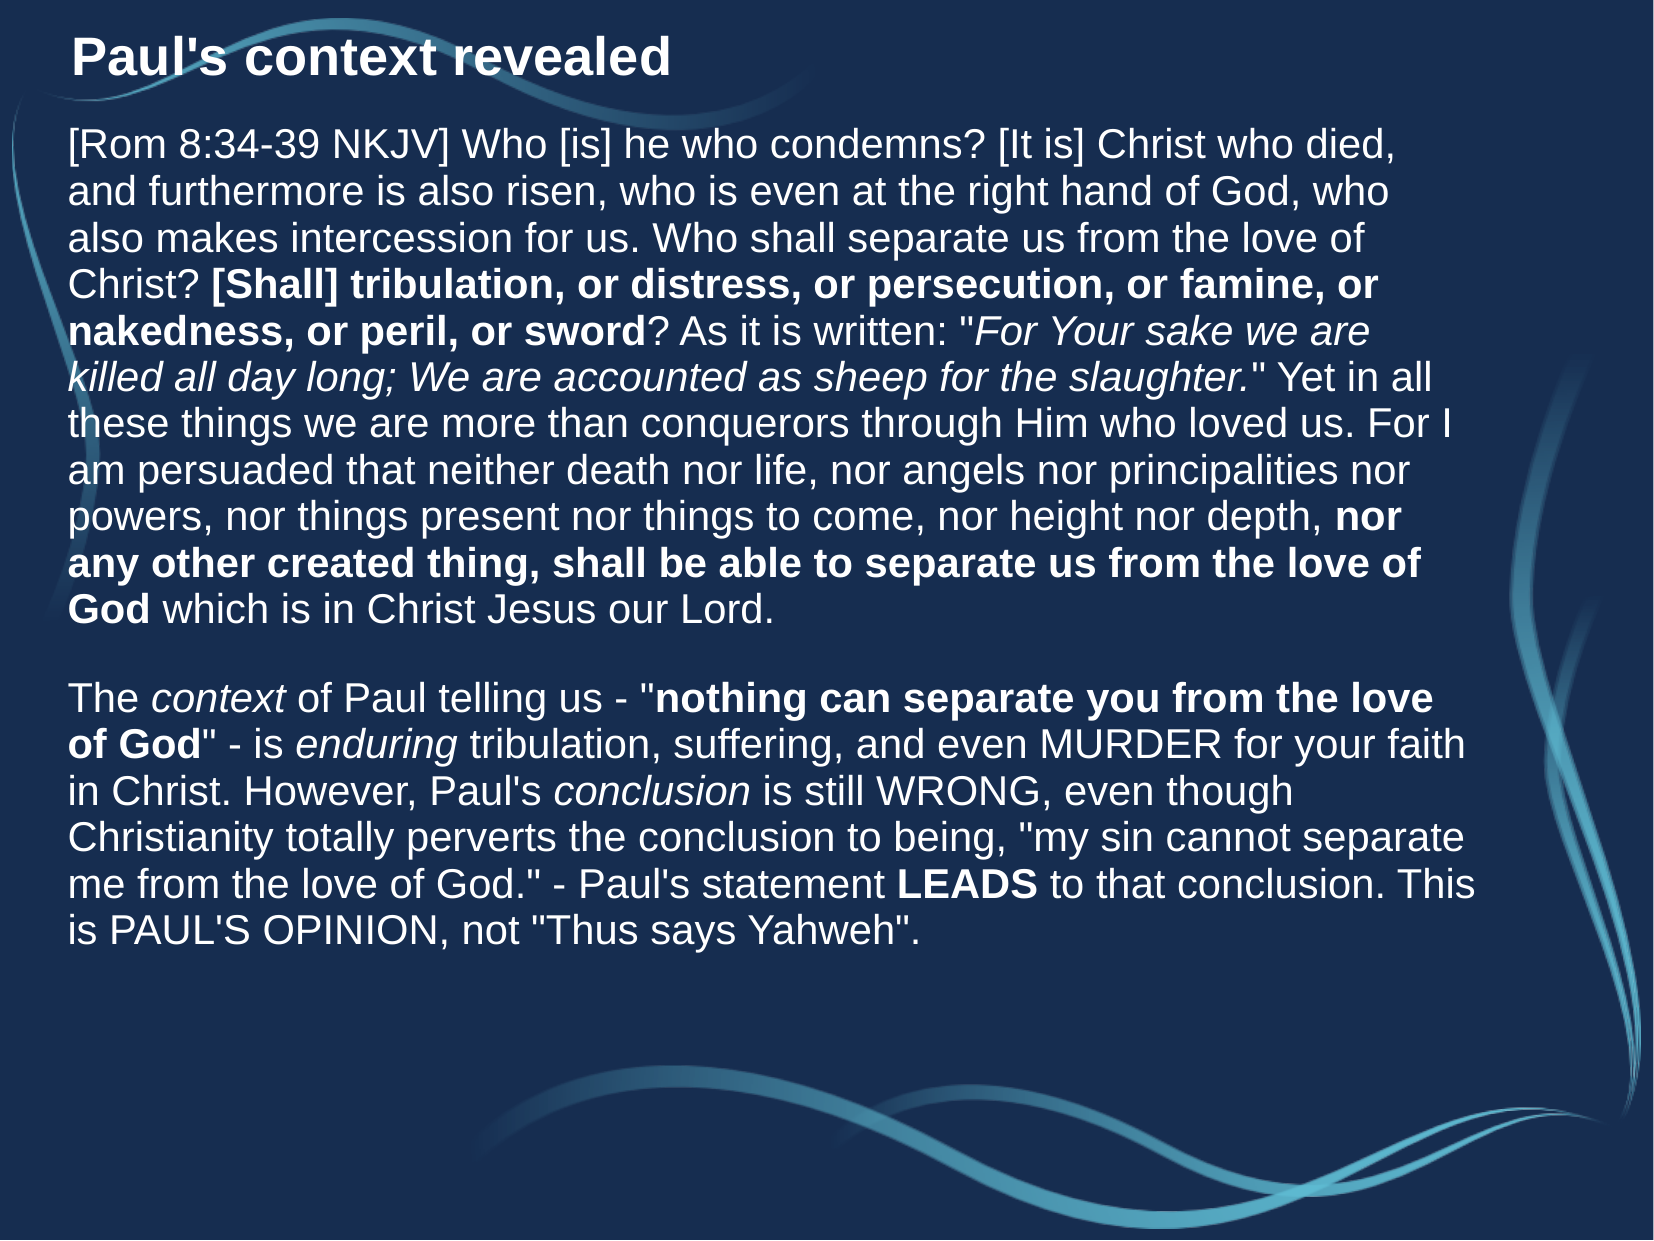

Paul's context revealed
[Rom 8:34-39 NKJV] Who [is] he who condemns? [It is] Christ who died, and furthermore is also risen, who is even at the right hand of God, who also makes intercession for us. Who shall separate us from the love of Christ? [Shall] tribulation, or distress, or persecution, or famine, or nakedness, or peril, or sword? As it is written: "For Your sake we are killed all day long; We are accounted as sheep for the slaughter." Yet in all these things we are more than conquerors through Him who loved us. For I am persuaded that neither death nor life, nor angels nor principalities nor powers, nor things present nor things to come, nor height nor depth, nor any other created thing, shall be able to separate us from the love of God which is in Christ Jesus our Lord.
The context of Paul telling us - "nothing can separate you from the love of God" - is enduring tribulation, suffering, and even MURDER for your faith in Christ. However, Paul's conclusion is still WRONG, even though Christianity totally perverts the conclusion to being, "my sin cannot separate me from the love of God." - Paul's statement LEADS to that conclusion. This is PAUL'S OPINION, not "Thus says Yahweh".